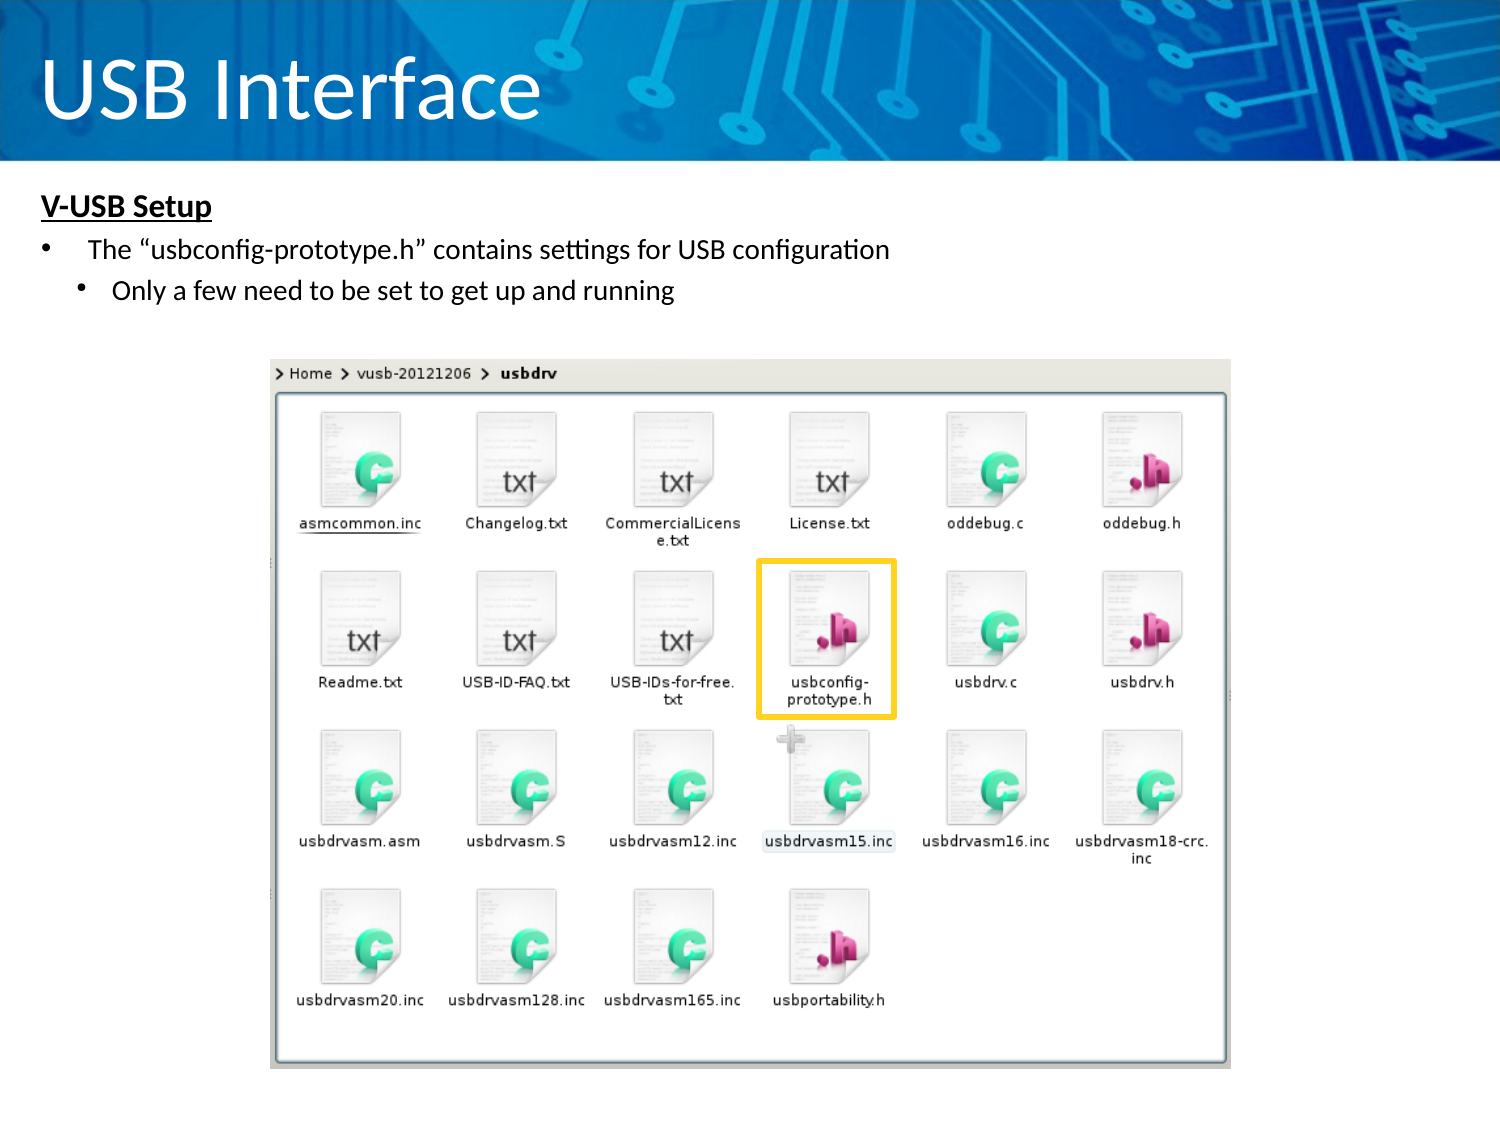

# USB Interface
V-USB Setup
The “usbconfig-prototype.h” contains settings for USB configuration
Only a few need to be set to get up and running